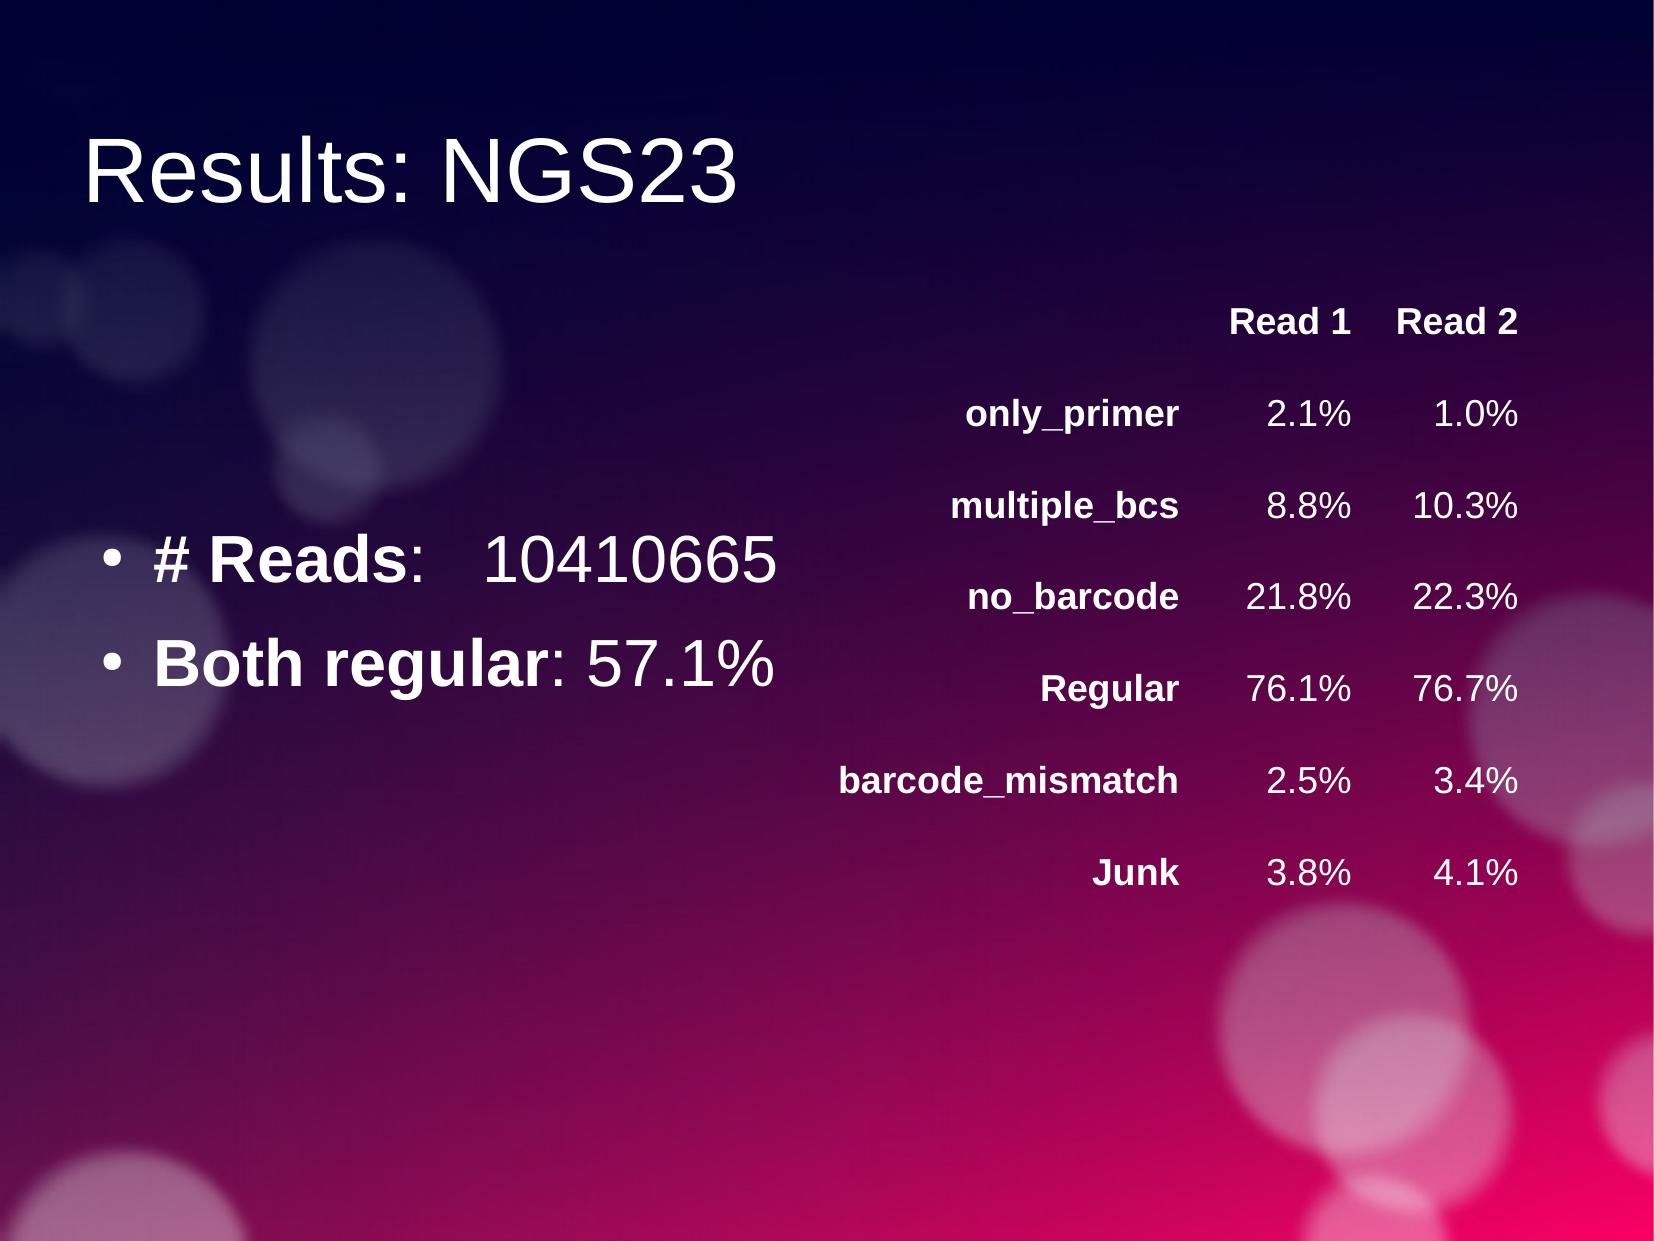

# Results: NGS23
| | Read 1 | Read 2 |
| --- | --- | --- |
| only\_primer | 2.1% | 1.0% |
| multiple\_bcs | 8.8% | 10.3% |
| no\_barcode | 21.8% | 22.3% |
| Regular | 76.1% | 76.7% |
| barcode\_mismatch | 2.5% | 3.4% |
| Junk | 3.8% | 4.1% |
# Reads: 10410665
Both regular: 57.1%